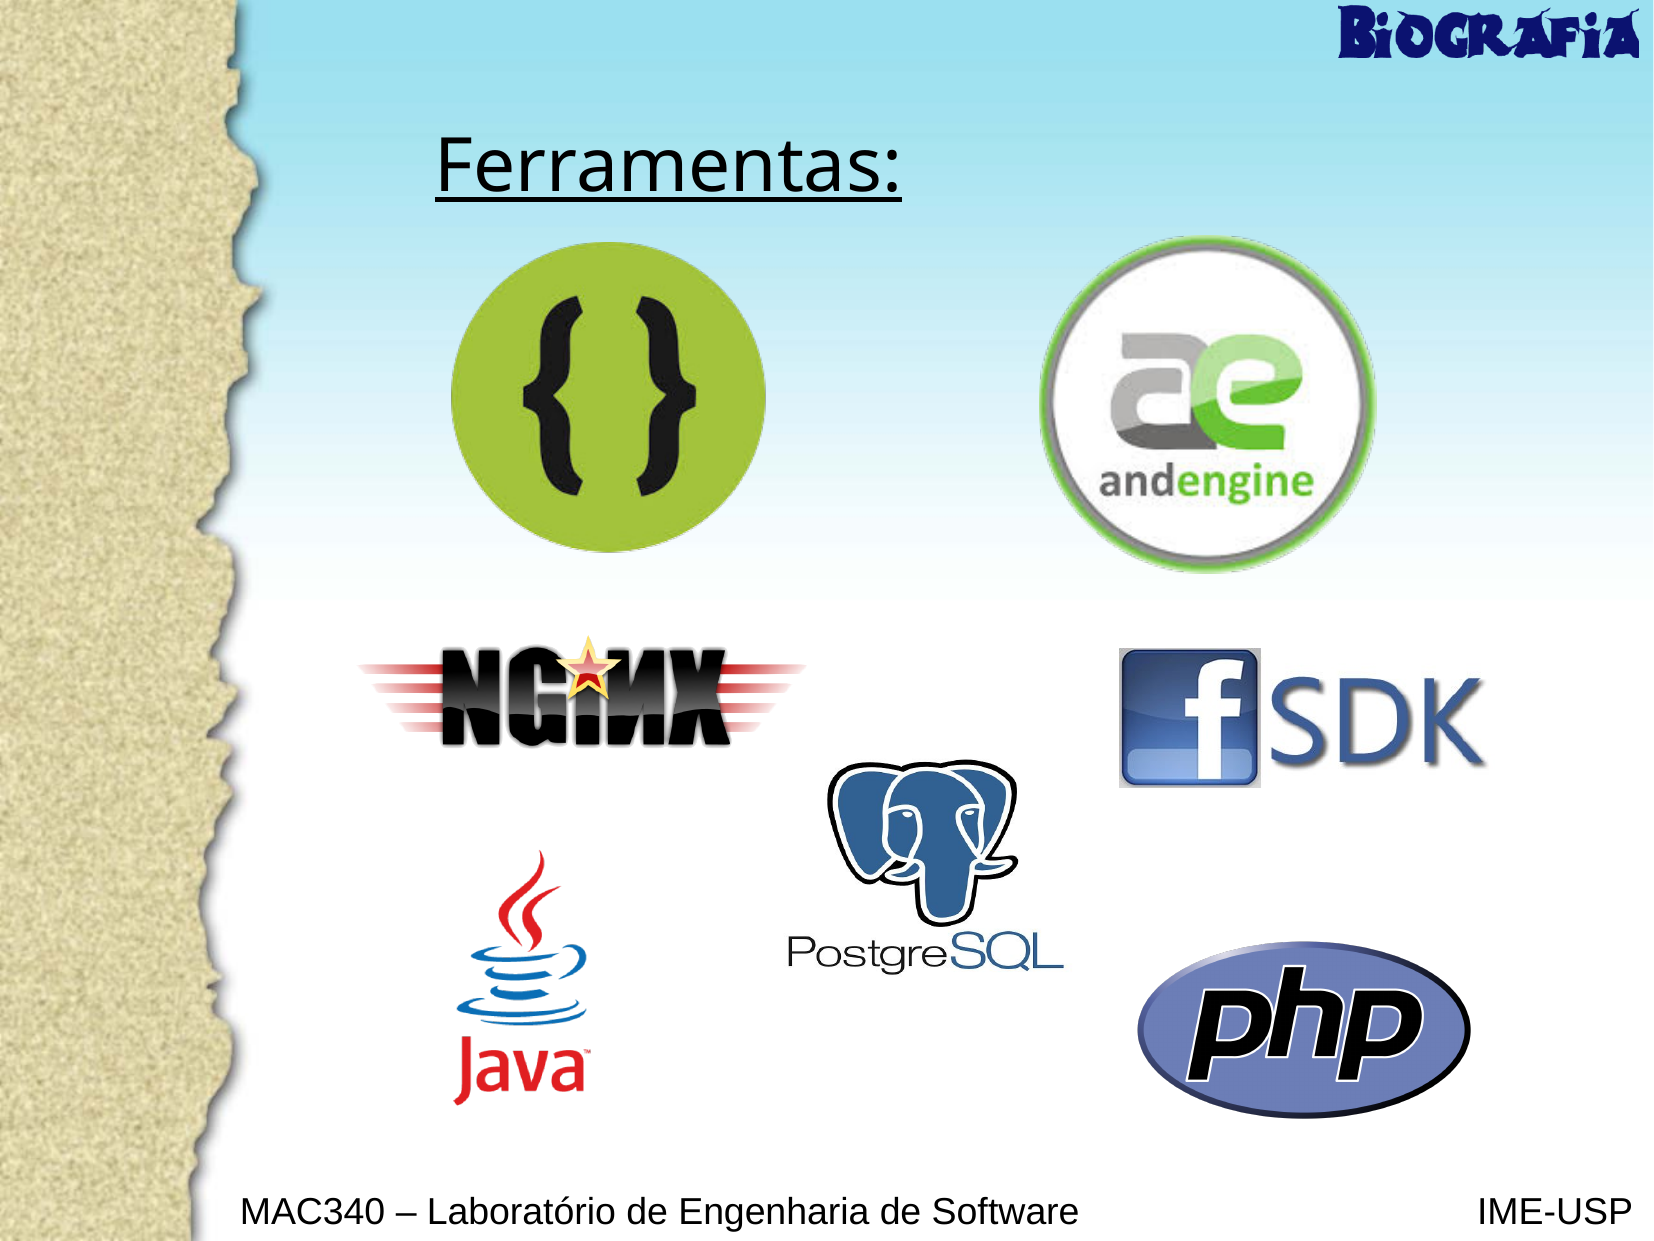

Ferramentas:
			MAC340 – Laboratório de Engenharia de Software IME-USP